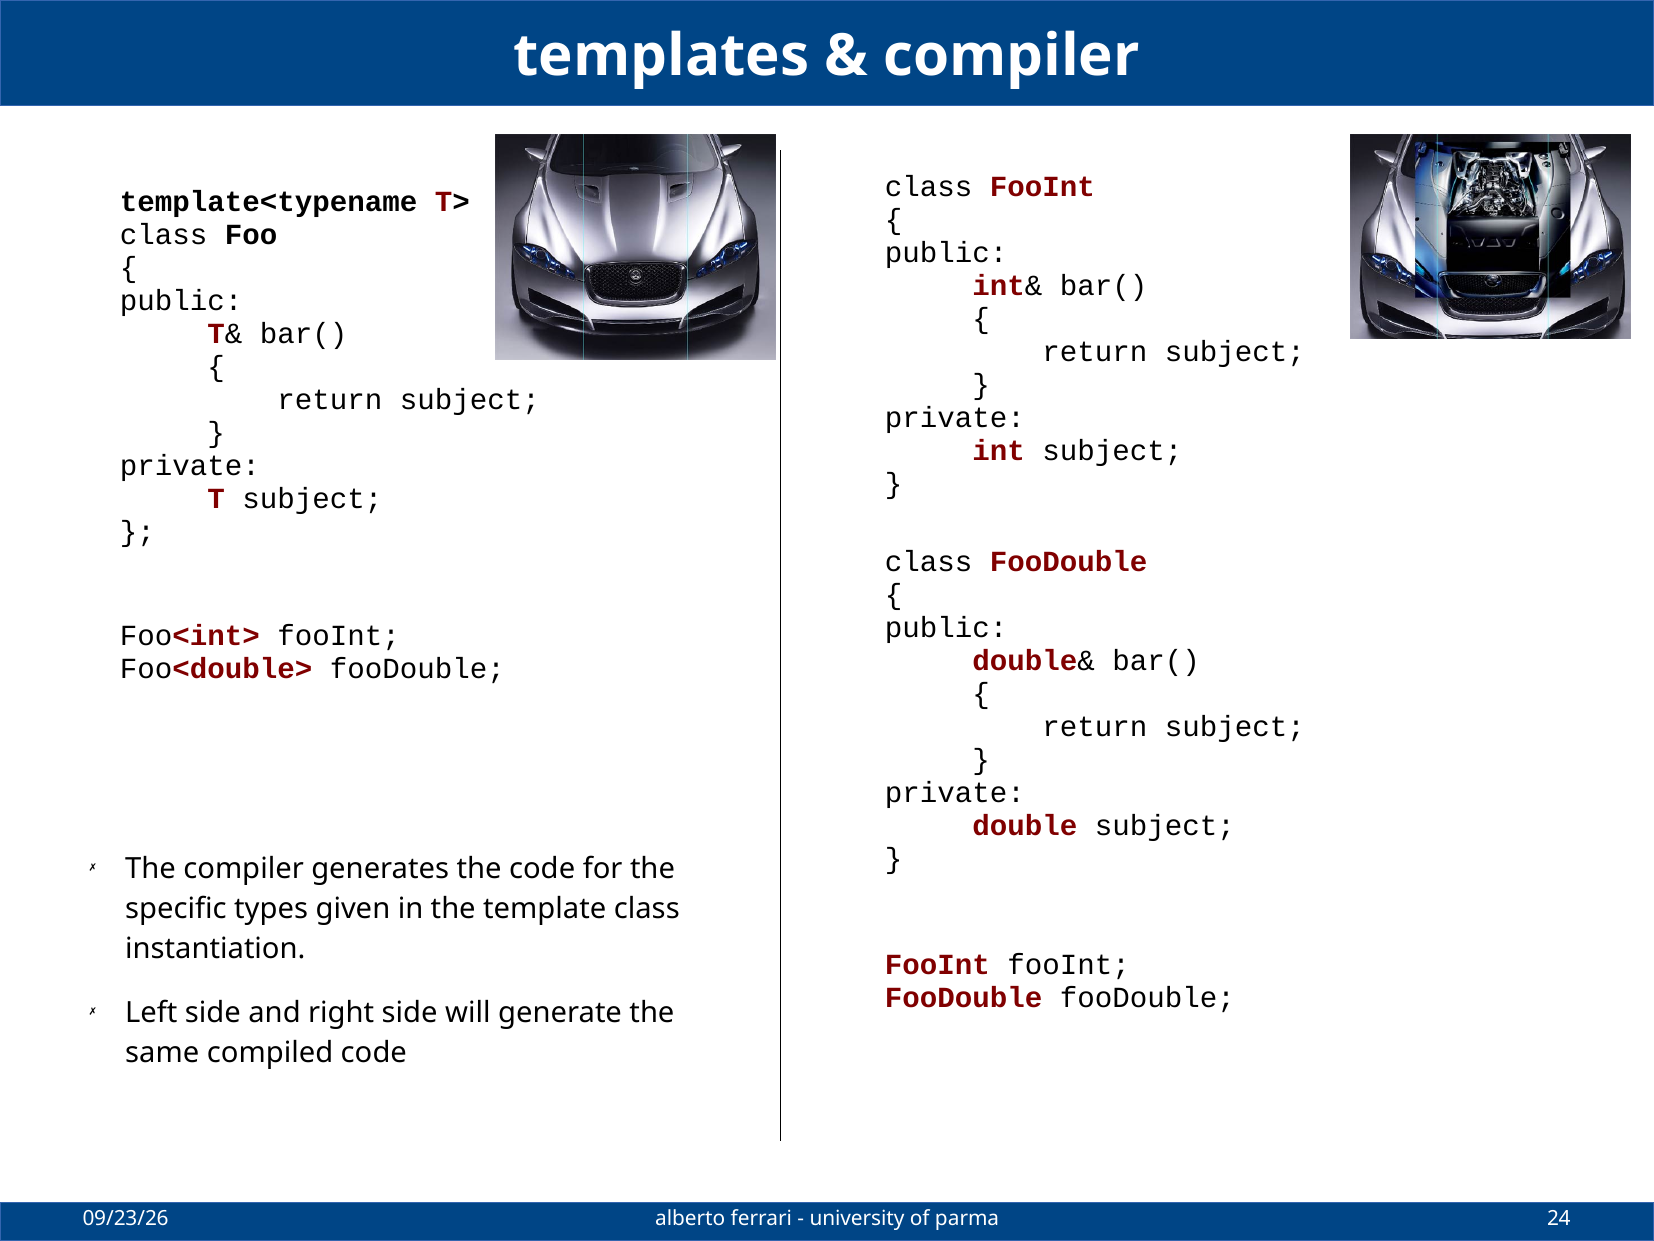

# templates & compiler
class FooInt
{
public:
 int& bar()
 {
 return subject;
 }
private:
 int subject;
}
class FooDouble
{
public:
 double& bar()
 {
 return subject;
 }
private:
 double subject;
}
FooInt fooInt;
FooDouble fooDouble;
template<typename T>
class Foo
{
public:
 T& bar()
 {
 return subject;
 }
private:
 T subject;
};
Foo<int> fooInt;
Foo<double> fooDouble;
The compiler generates the code for the specific types given in the template class instantiation.
Left side and right side will generate the same compiled code
alberto ferrari - university of parma
24